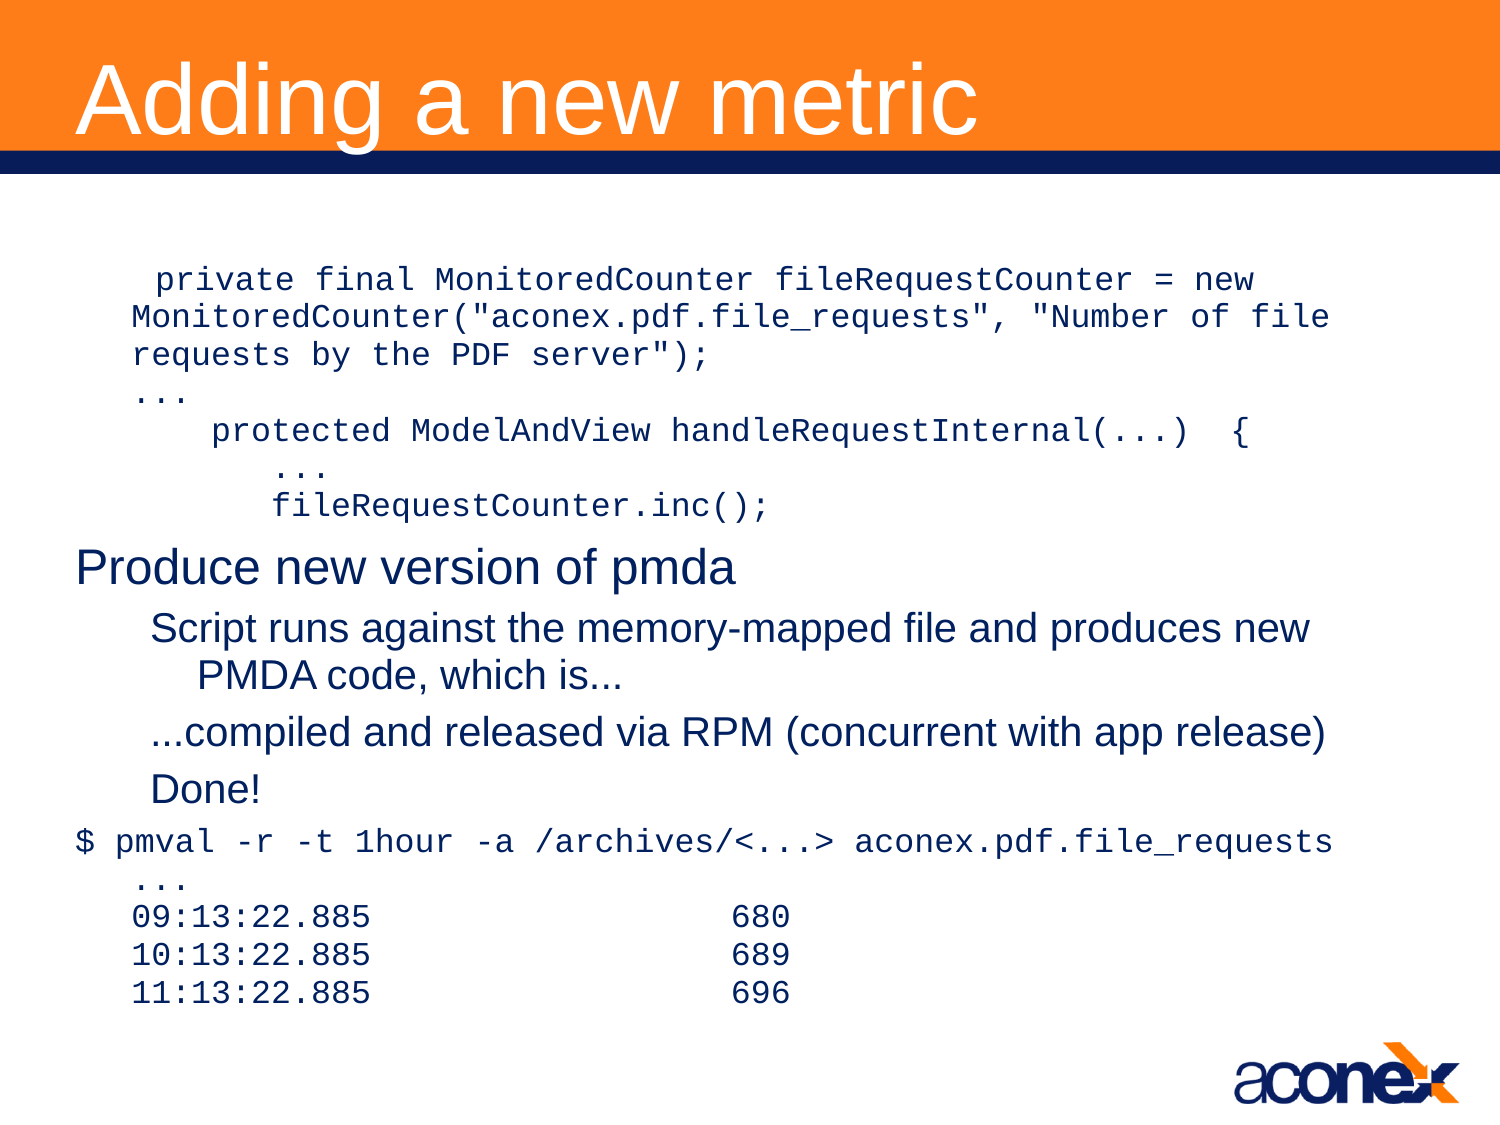

# Adding a new metric
 private final MonitoredCounter fileRequestCounter = new MonitoredCounter("aconex.pdf.file_requests", "Number of file requests by the PDF server");
...
 protected ModelAndView handleRequestInternal(...) {
 ...
 fileRequestCounter.inc();
Produce new version of pmda
Script runs against the memory-mapped file and produces new PMDA code, which is...
...compiled and released via RPM (concurrent with app release)
Done!
$ pmval -r -t 1hour -a /archives/<...> aconex.pdf.file_requests
...
09:13:22.885 680
10:13:22.885 689
11:13:22.885 696